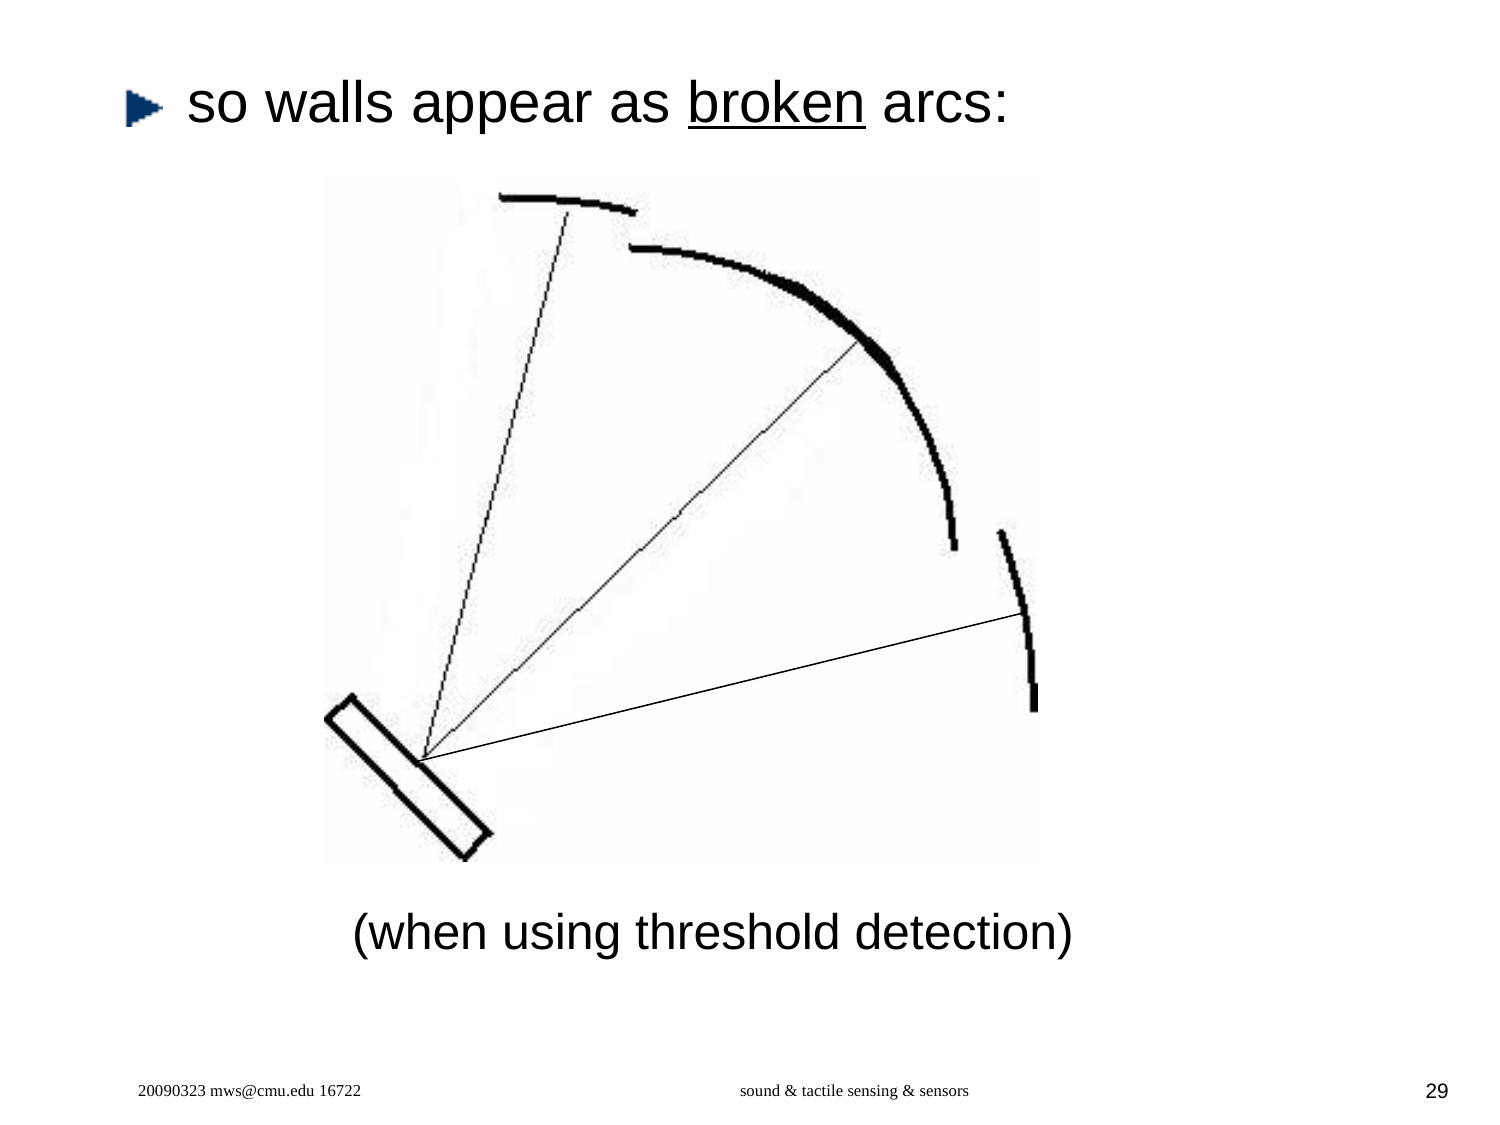

# so walls appear as broken arcs:
(when using threshold detection)
29
20090323 mws@cmu.edu 16722
sound & tactile sensing & sensors